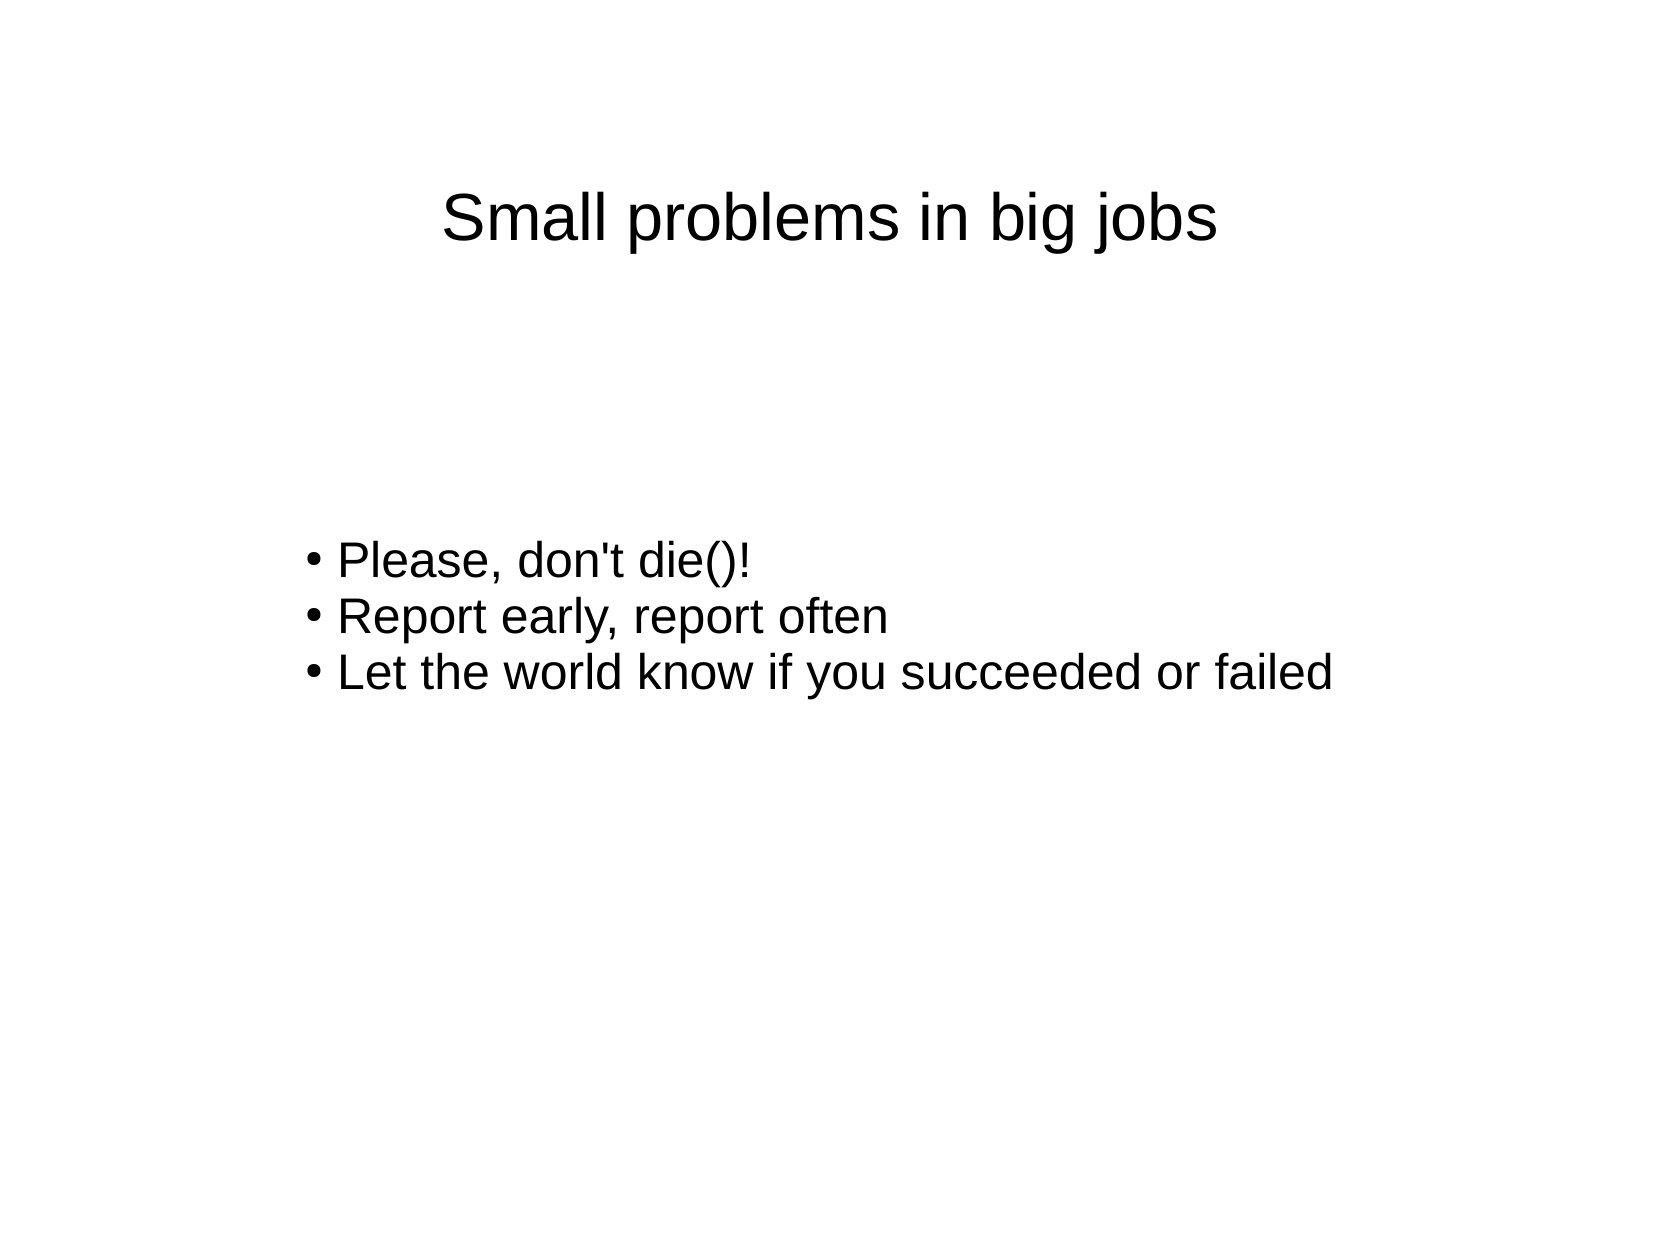

Small problems in big jobs
 Please, don't die()!
 Report early, report often
 Let the world know if you succeeded or failed